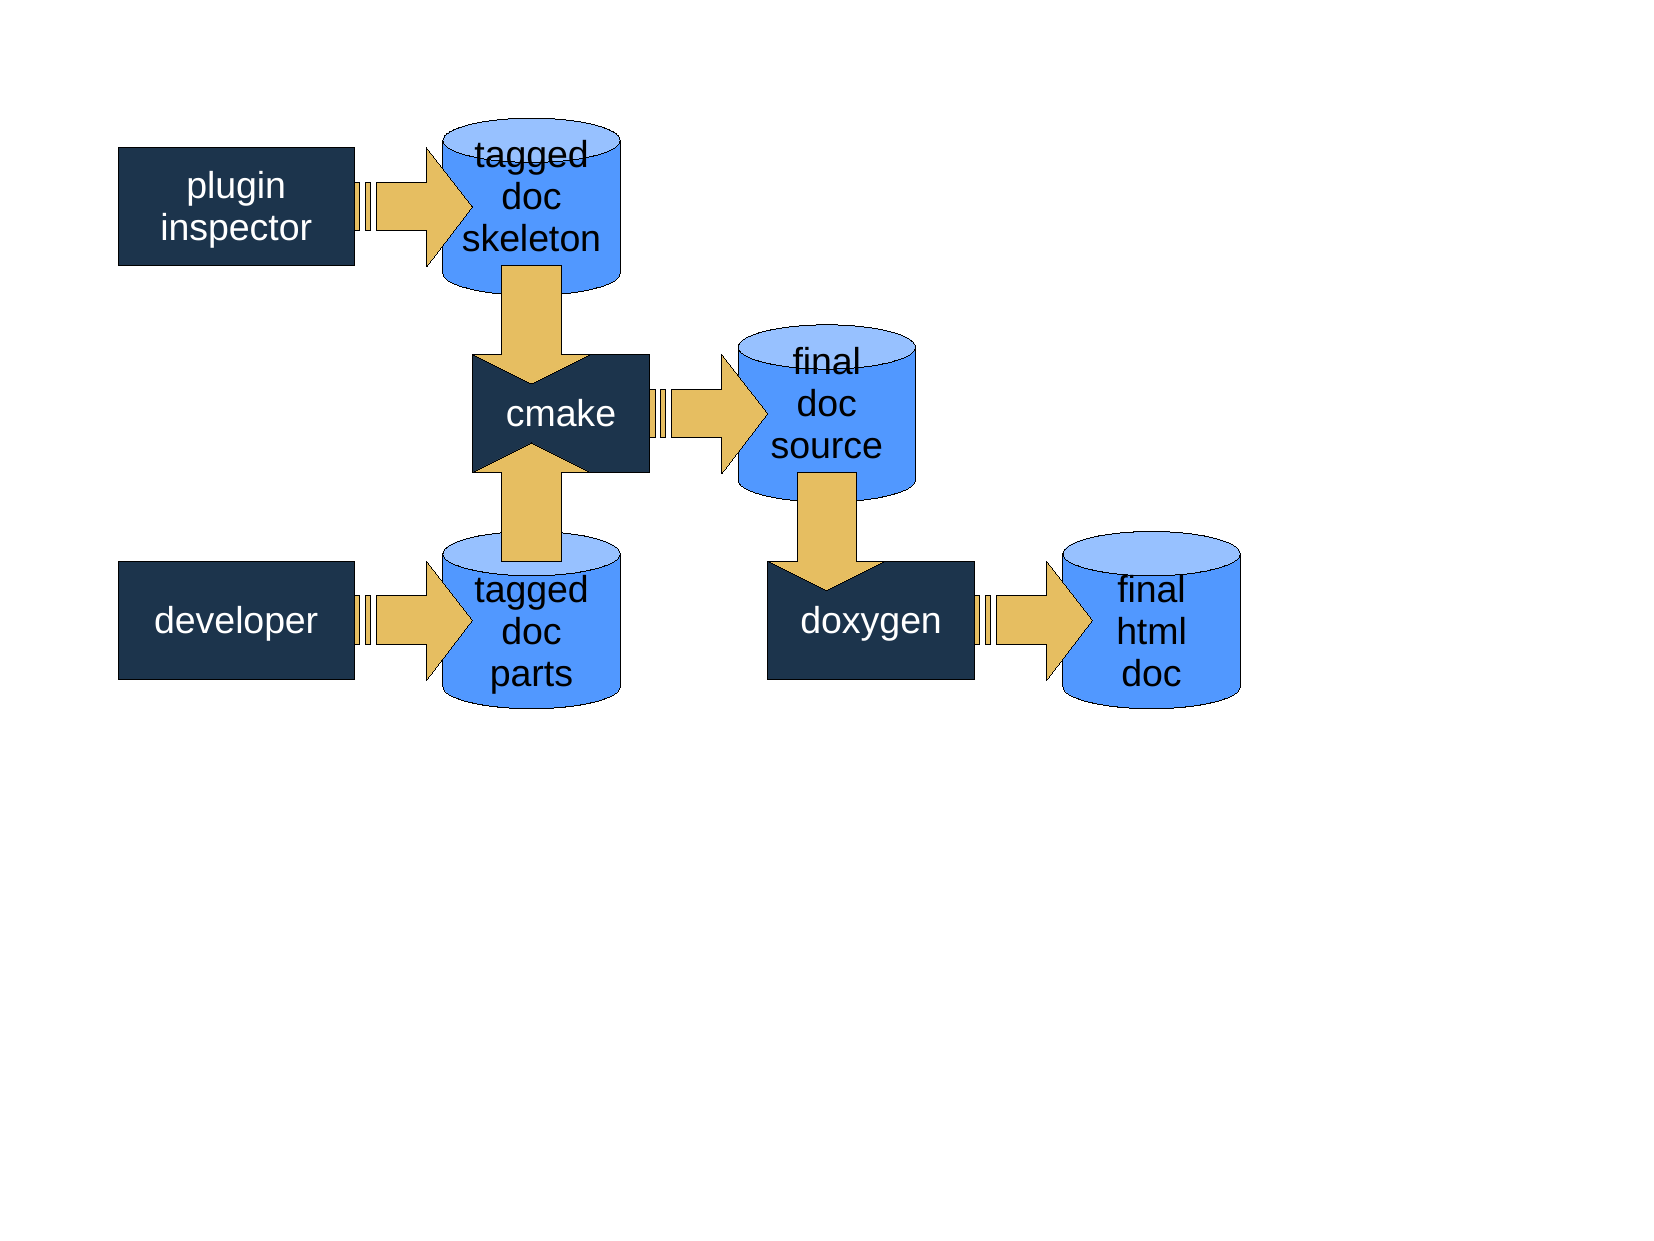

tagged
doc
skeleton
plugin
inspector
final
doc
source
cmake
tagged
doc
parts
final
html
doc
developer
doxygen